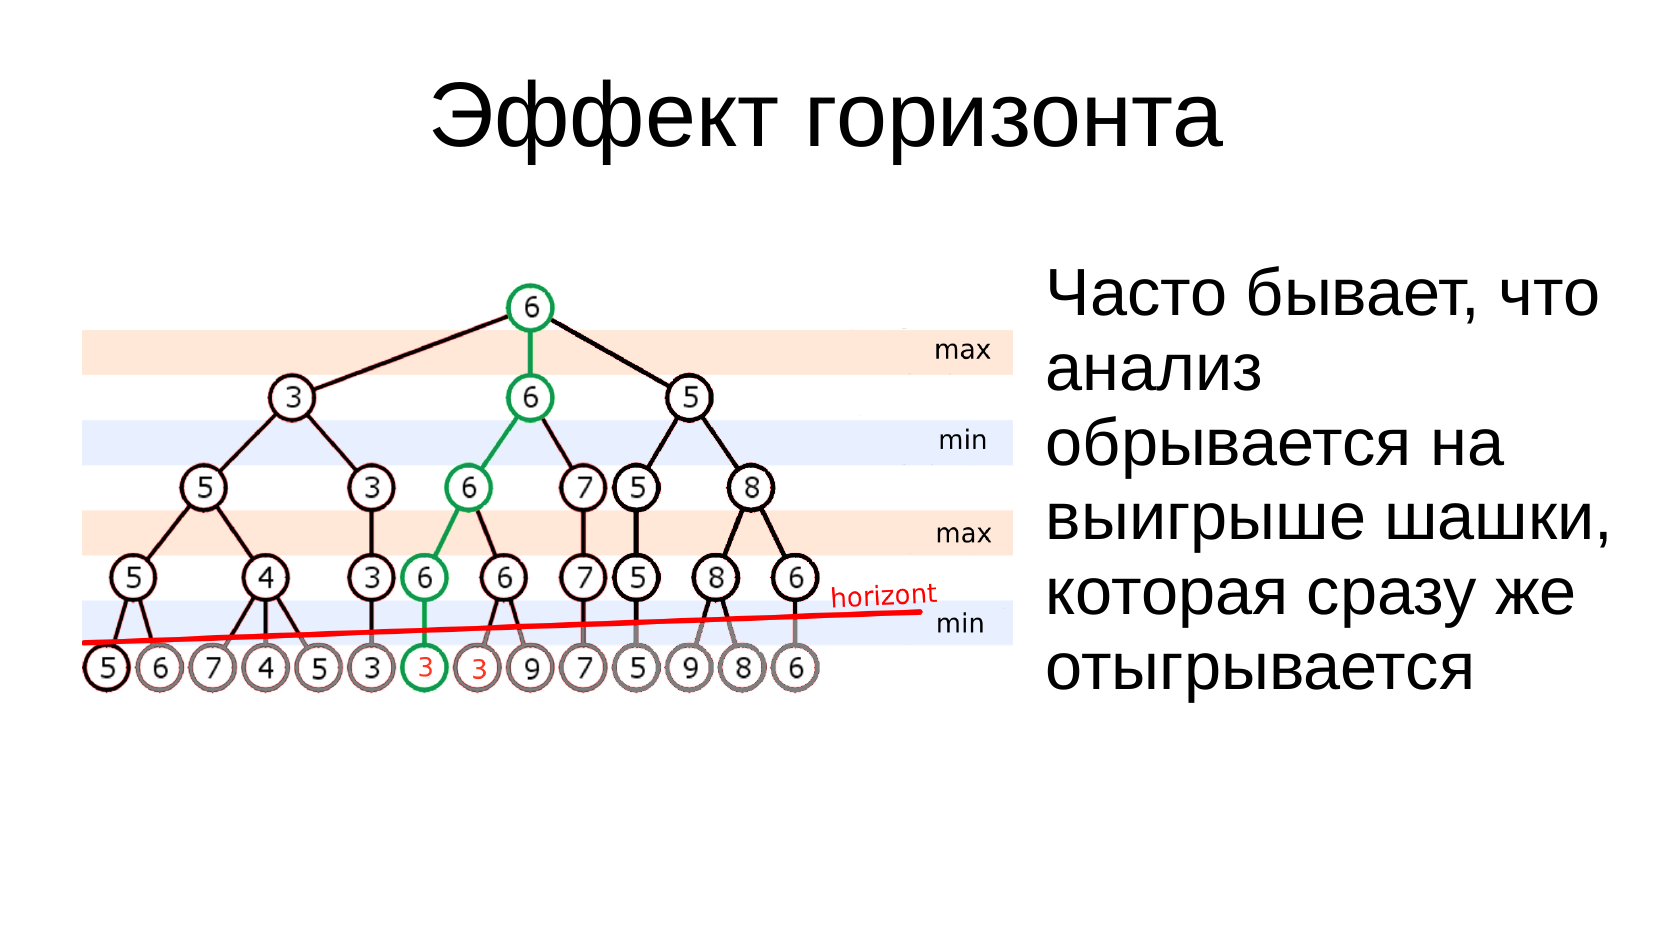

# Эффект горизонта
Часто бывает, что анализ обрывается на выигрыше шашки, которая сразу же отыгрывается